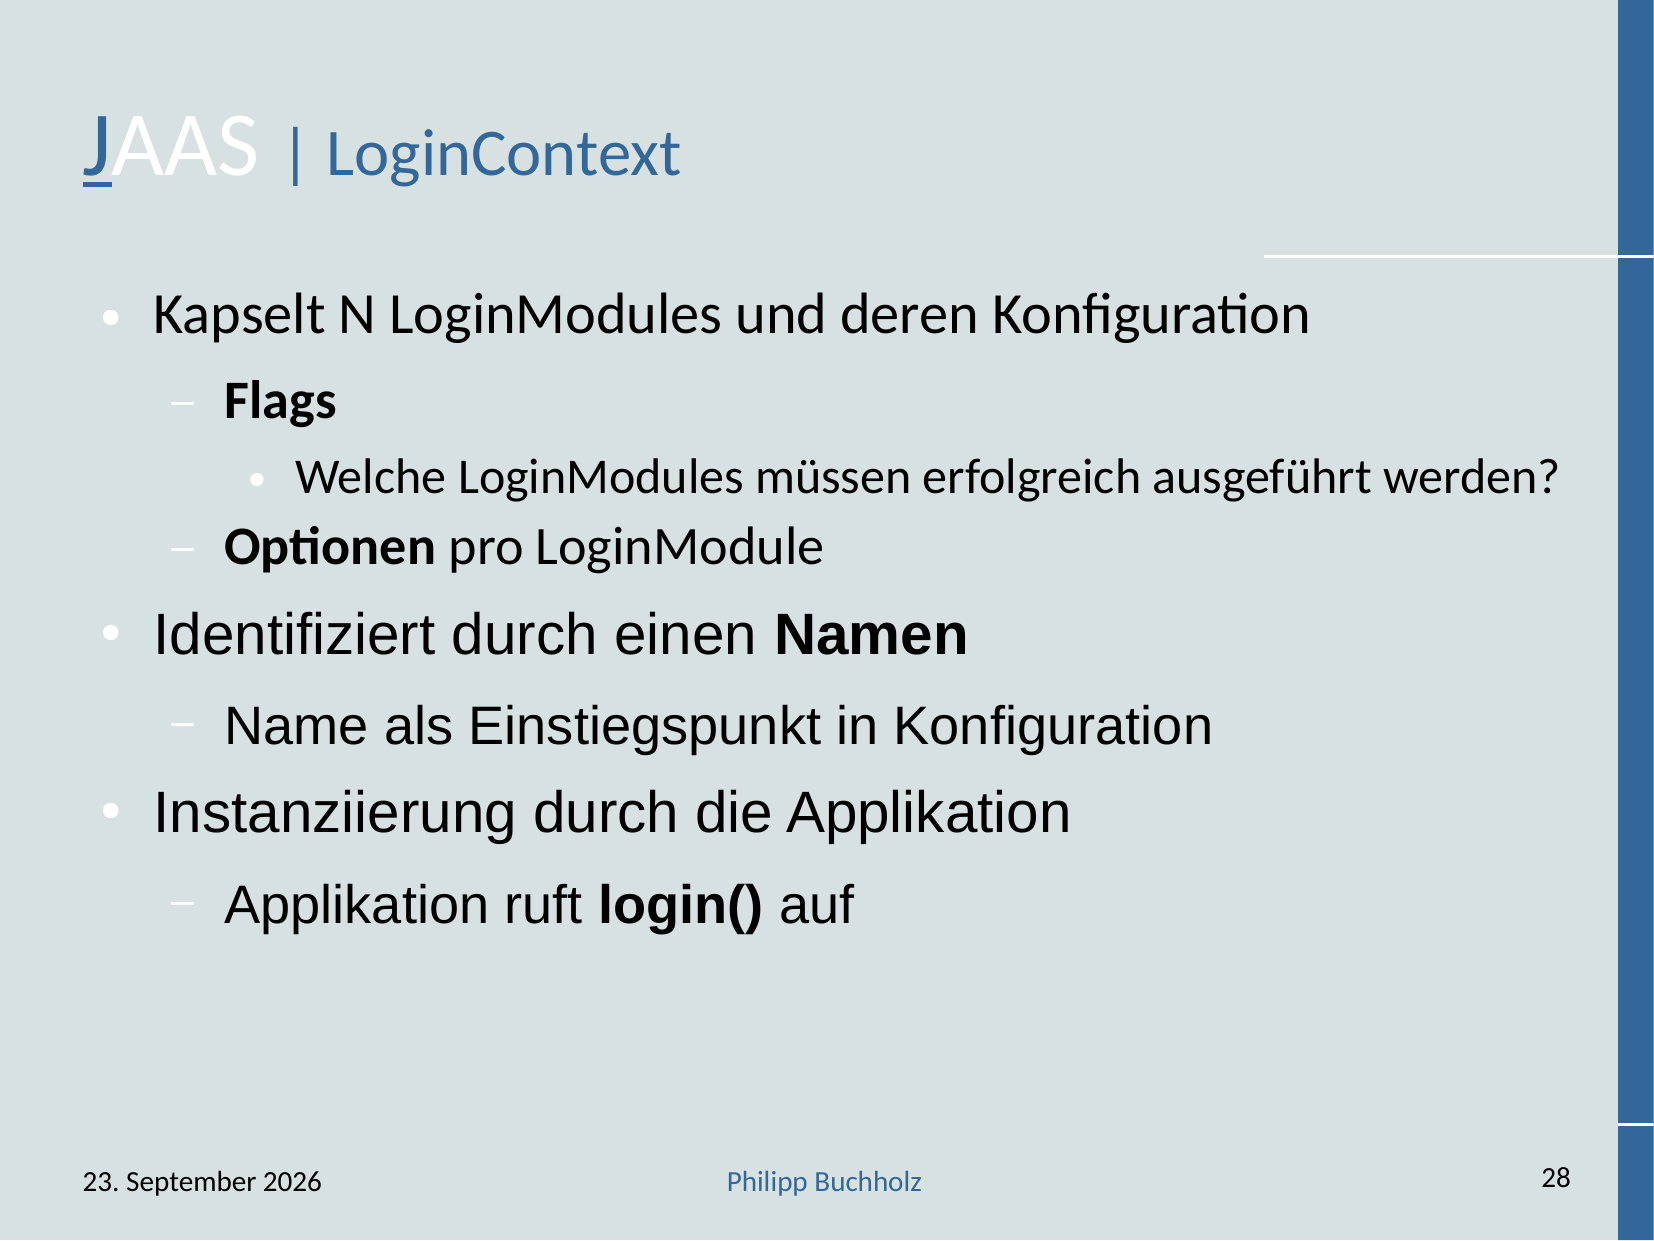

# JAAS | LoginContext
Kapselt N LoginModules und deren Konfiguration
Flags
Welche LoginModules müssen erfolgreich ausgeführt werden?
Optionen pro LoginModule
Identifiziert durch einen Namen
Name als Einstiegspunkt in Konfiguration
Instanziierung durch die Applikation
Applikation ruft login() auf
28